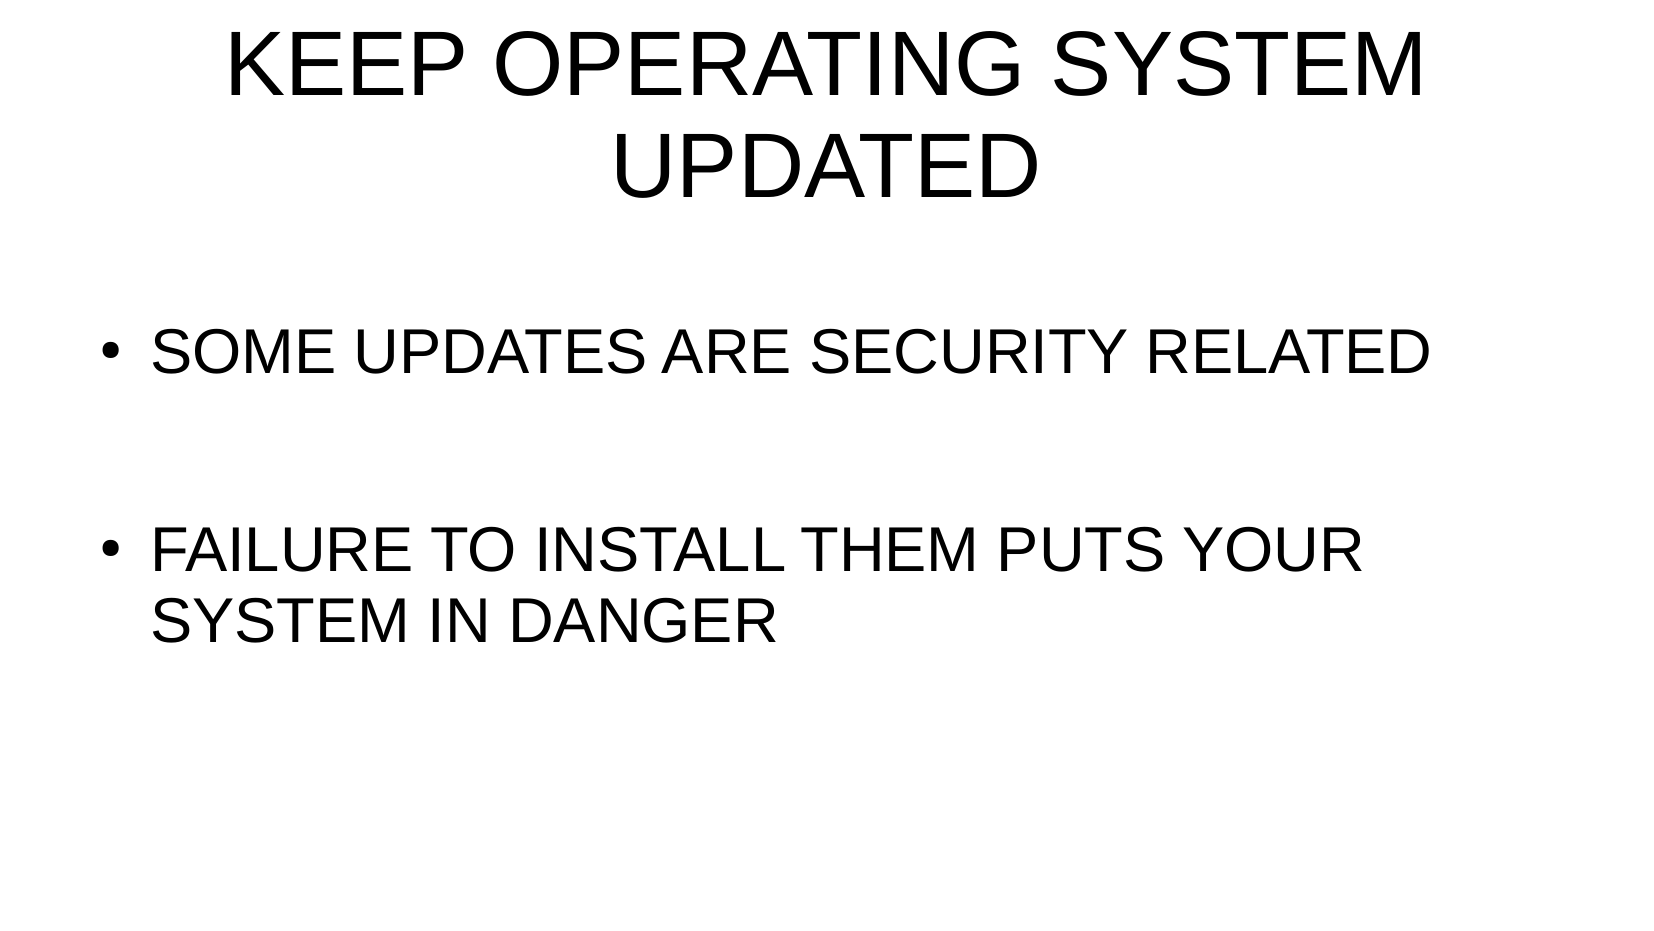

# KEEP OPERATING SYSTEM UPDATED
SOME UPDATES ARE SECURITY RELATED
FAILURE TO INSTALL THEM PUTS YOUR SYSTEM IN DANGER